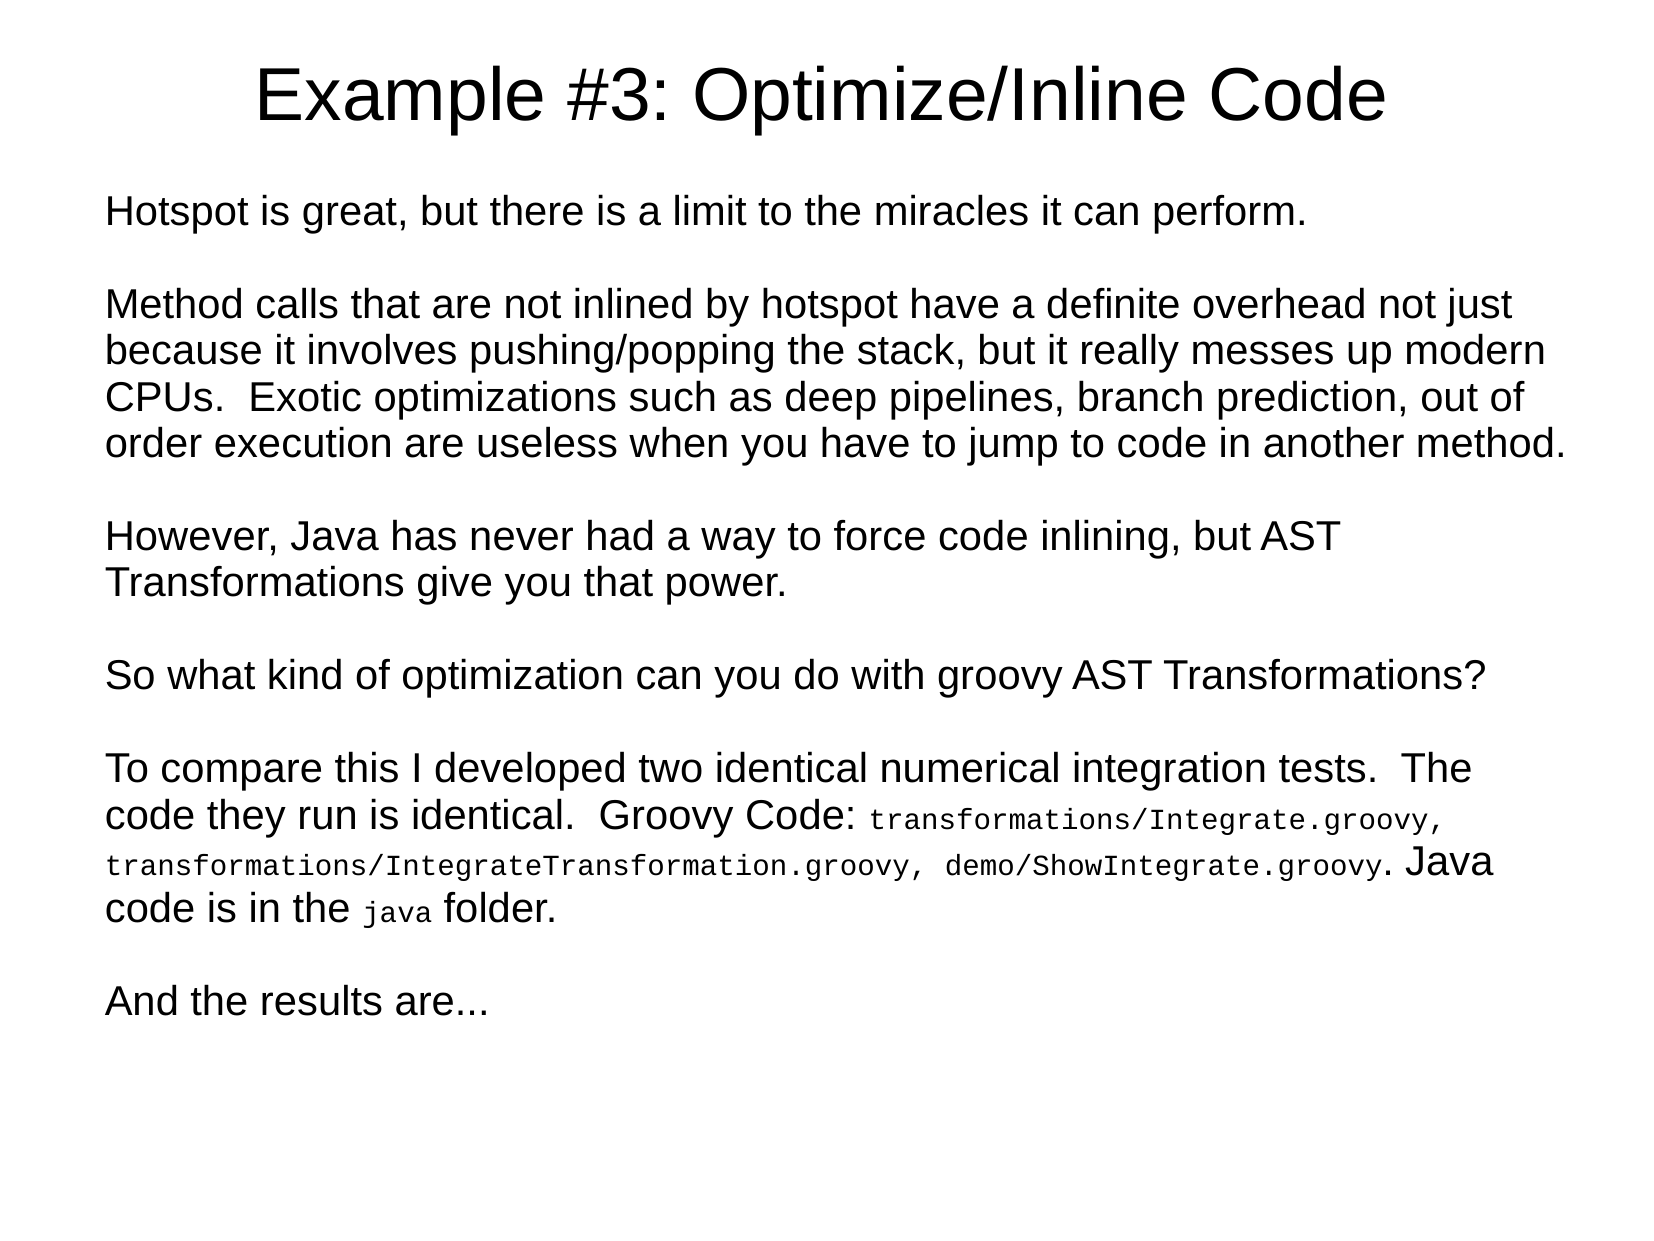

Example #3: Optimize/Inline Code
Hotspot is great, but there is a limit to the miracles it can perform.
Method calls that are not inlined by hotspot have a definite overhead not just because it involves pushing/popping the stack, but it really messes up modern CPUs. Exotic optimizations such as deep pipelines, branch prediction, out of order execution are useless when you have to jump to code in another method.
However, Java has never had a way to force code inlining, but AST Transformations give you that power.
So what kind of optimization can you do with groovy AST Transformations?
To compare this I developed two identical numerical integration tests. The code they run is identical. Groovy Code: transformations/Integrate.groovy, transformations/IntegrateTransformation.groovy, demo/ShowIntegrate.groovy. Java code is in the java folder.
And the results are...